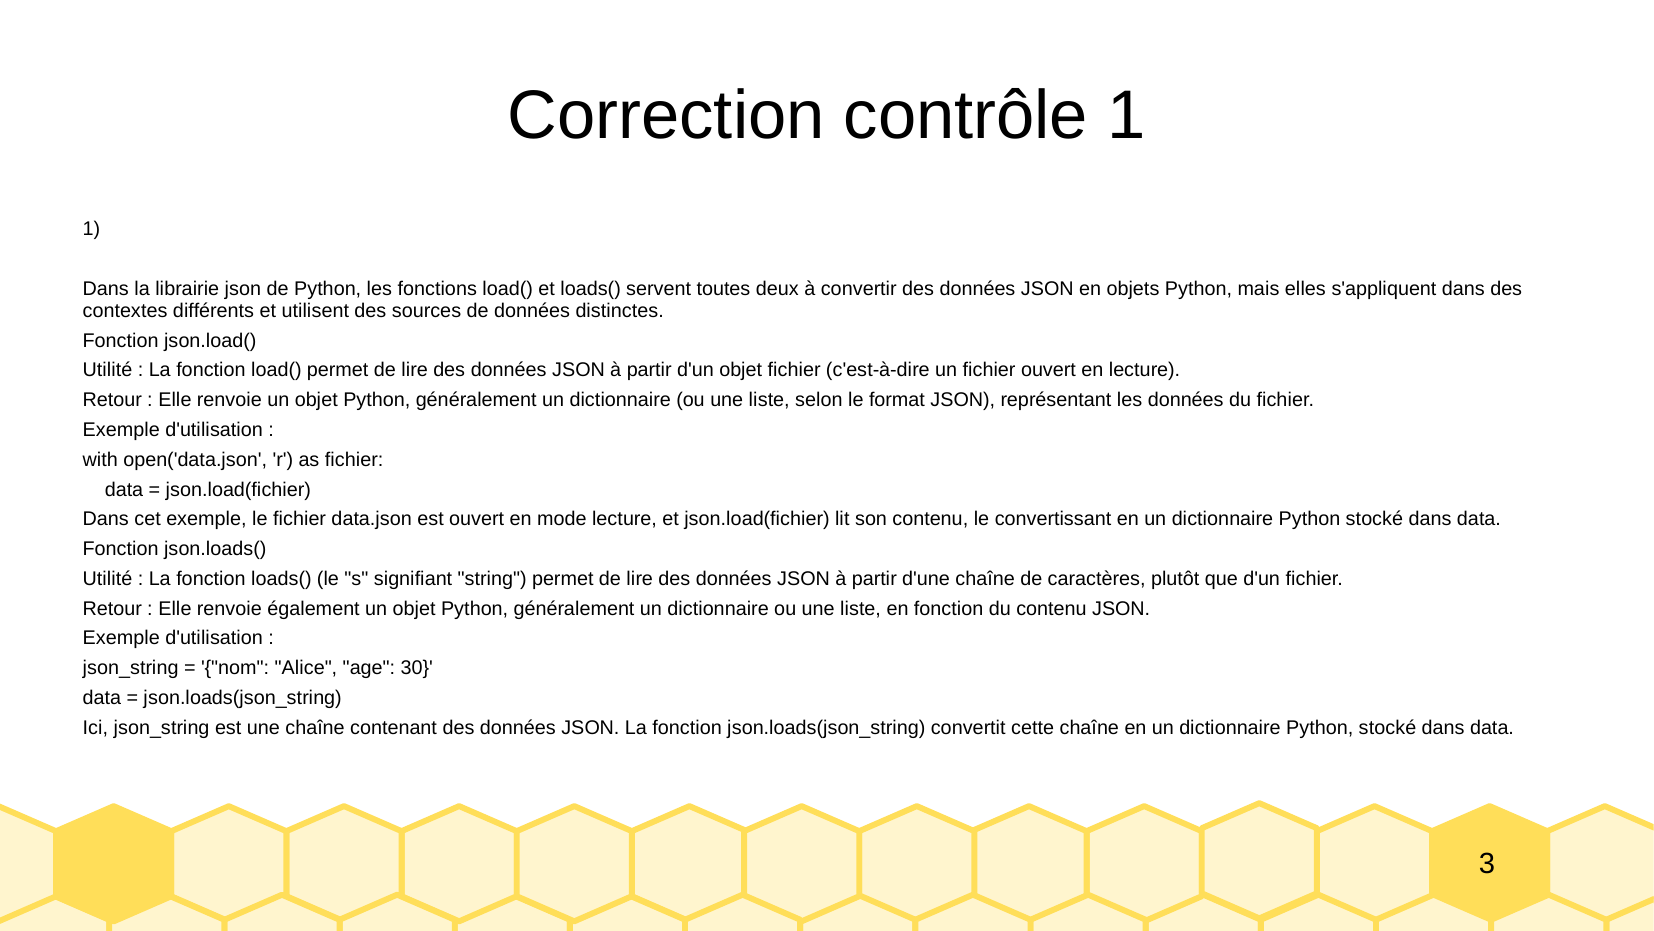

# Correction contrôle 1
1)
Dans la librairie json de Python, les fonctions load() et loads() servent toutes deux à convertir des données JSON en objets Python, mais elles s'appliquent dans des contextes différents et utilisent des sources de données distinctes.
Fonction json.load()
Utilité : La fonction load() permet de lire des données JSON à partir d'un objet fichier (c'est-à-dire un fichier ouvert en lecture).
Retour : Elle renvoie un objet Python, généralement un dictionnaire (ou une liste, selon le format JSON), représentant les données du fichier.
Exemple d'utilisation :
with open('data.json', 'r') as fichier:
 data = json.load(fichier)
Dans cet exemple, le fichier data.json est ouvert en mode lecture, et json.load(fichier) lit son contenu, le convertissant en un dictionnaire Python stocké dans data.
Fonction json.loads()
Utilité : La fonction loads() (le "s" signifiant "string") permet de lire des données JSON à partir d'une chaîne de caractères, plutôt que d'un fichier.
Retour : Elle renvoie également un objet Python, généralement un dictionnaire ou une liste, en fonction du contenu JSON.
Exemple d'utilisation :
json_string = '{"nom": "Alice", "age": 30}'
data = json.loads(json_string)
Ici, json_string est une chaîne contenant des données JSON. La fonction json.loads(json_string) convertit cette chaîne en un dictionnaire Python, stocké dans data.